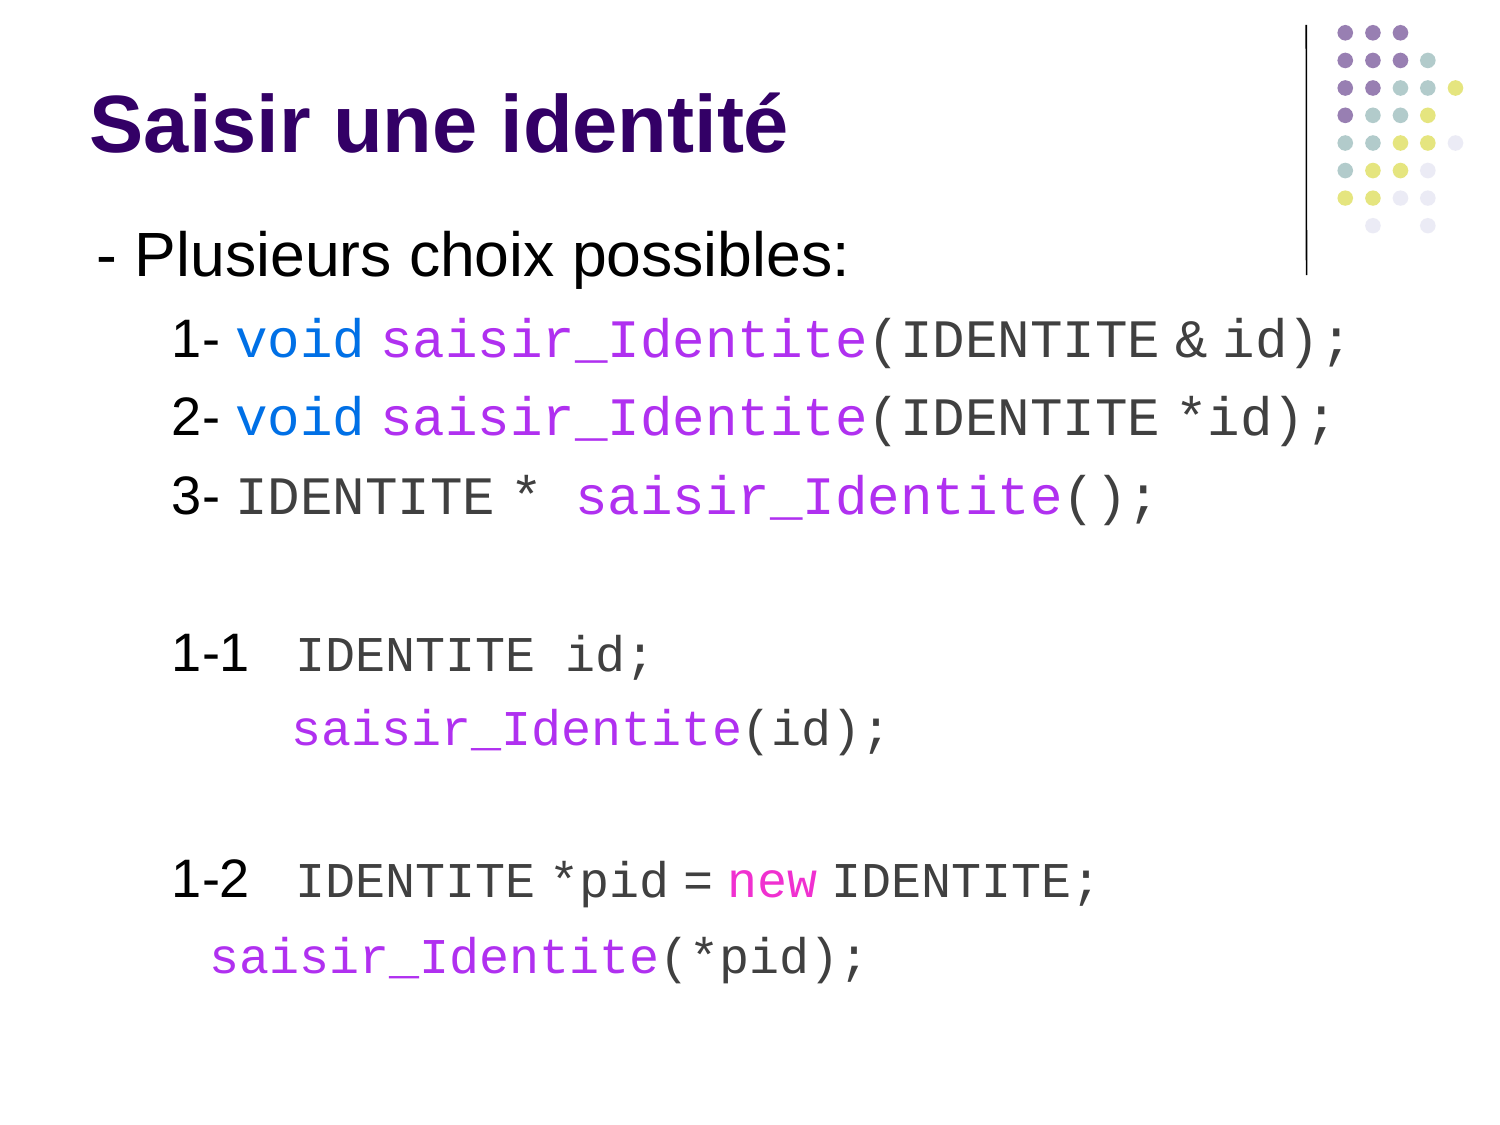

# Saisir une identité
- Plusieurs choix possibles:
1- void saisir_Identite(IDENTITE & id);
2- void saisir_Identite(IDENTITE *id);
3- IDENTITE * saisir_Identite();
1-1 IDENTITE id;
 saisir_Identite(id);
1-2 IDENTITE *pid = new IDENTITE;
 saisir_Identite(*pid);